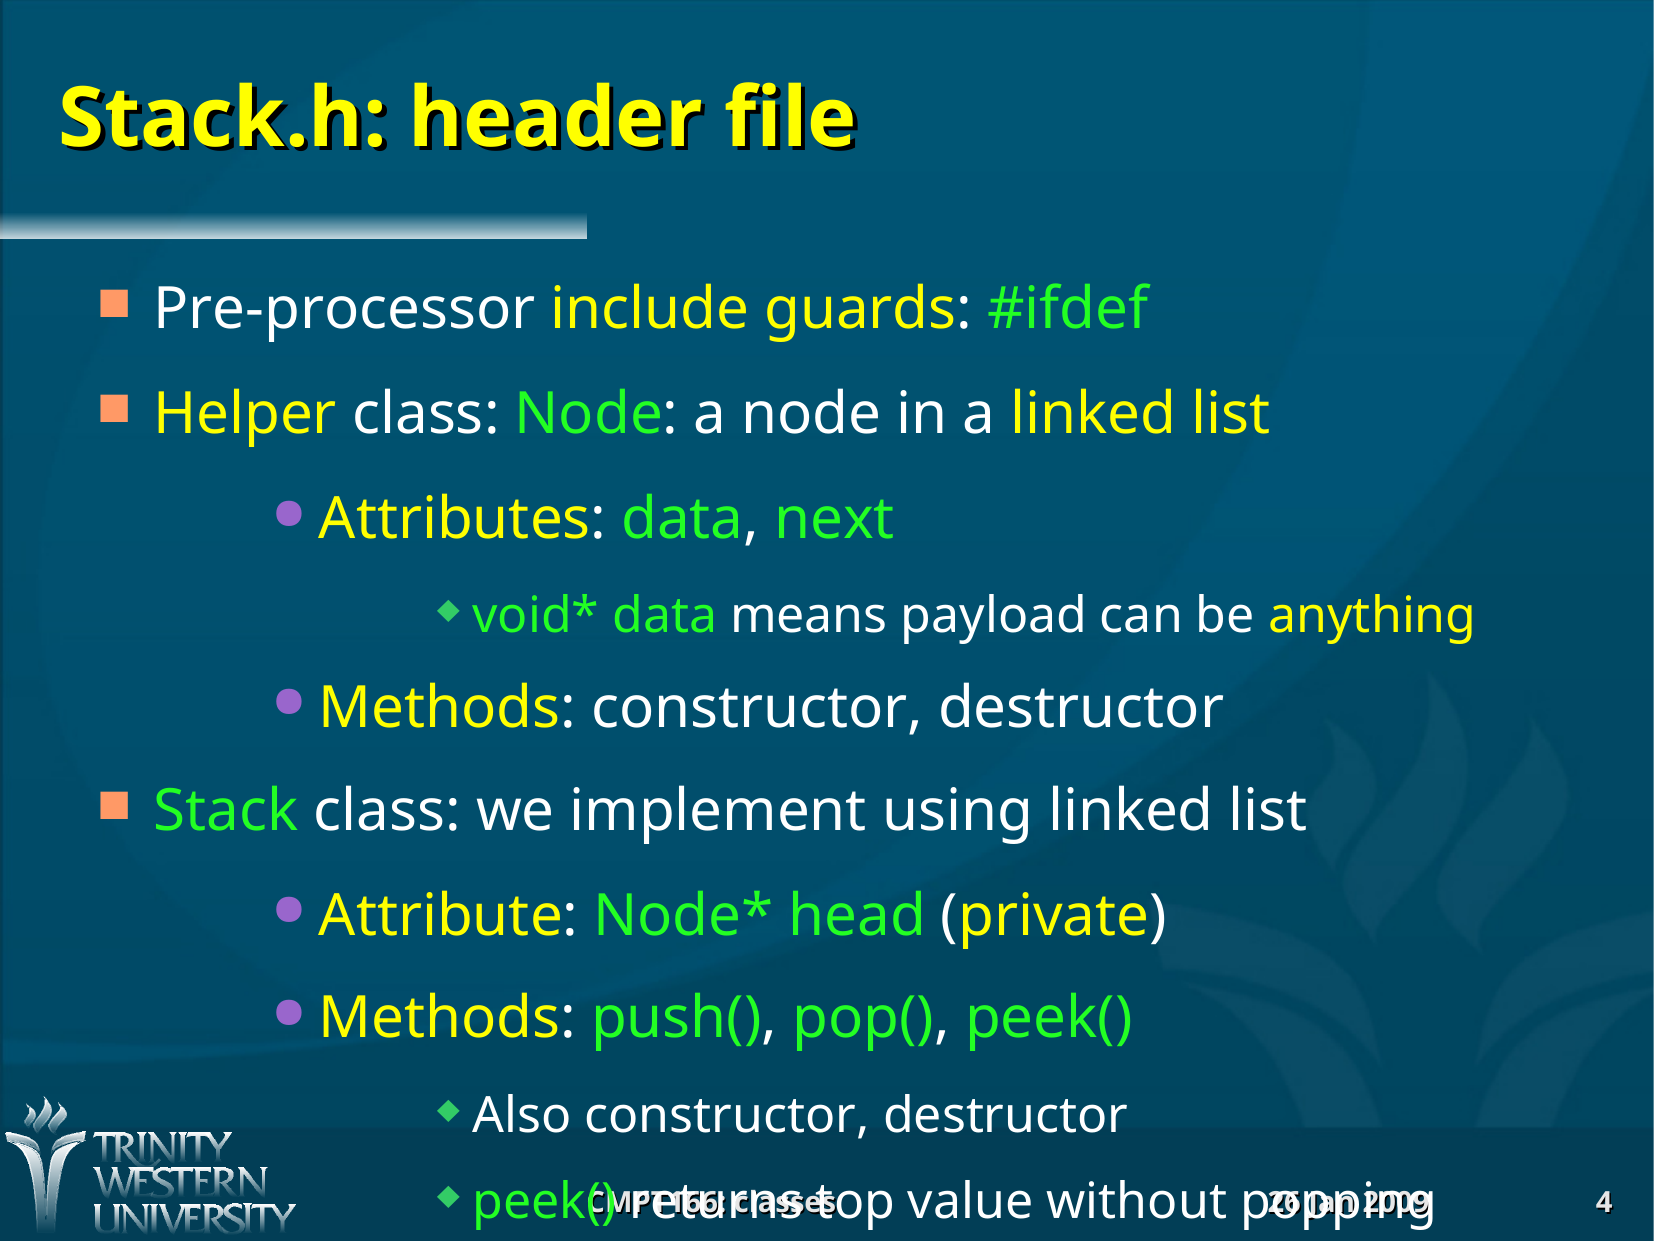

# Stack.h: header file
Pre-processor include guards: #ifdef
Helper class: Node: a node in a linked list
Attributes: data, next
void* data means payload can be anything
Methods: constructor, destructor
Stack class: we implement using linked list
Attribute: Node* head (private)
Methods: push(), pop(), peek()
Also constructor, destructor
peek() returns top value without popping
CMPT166: classes
26 Jan 2009
4